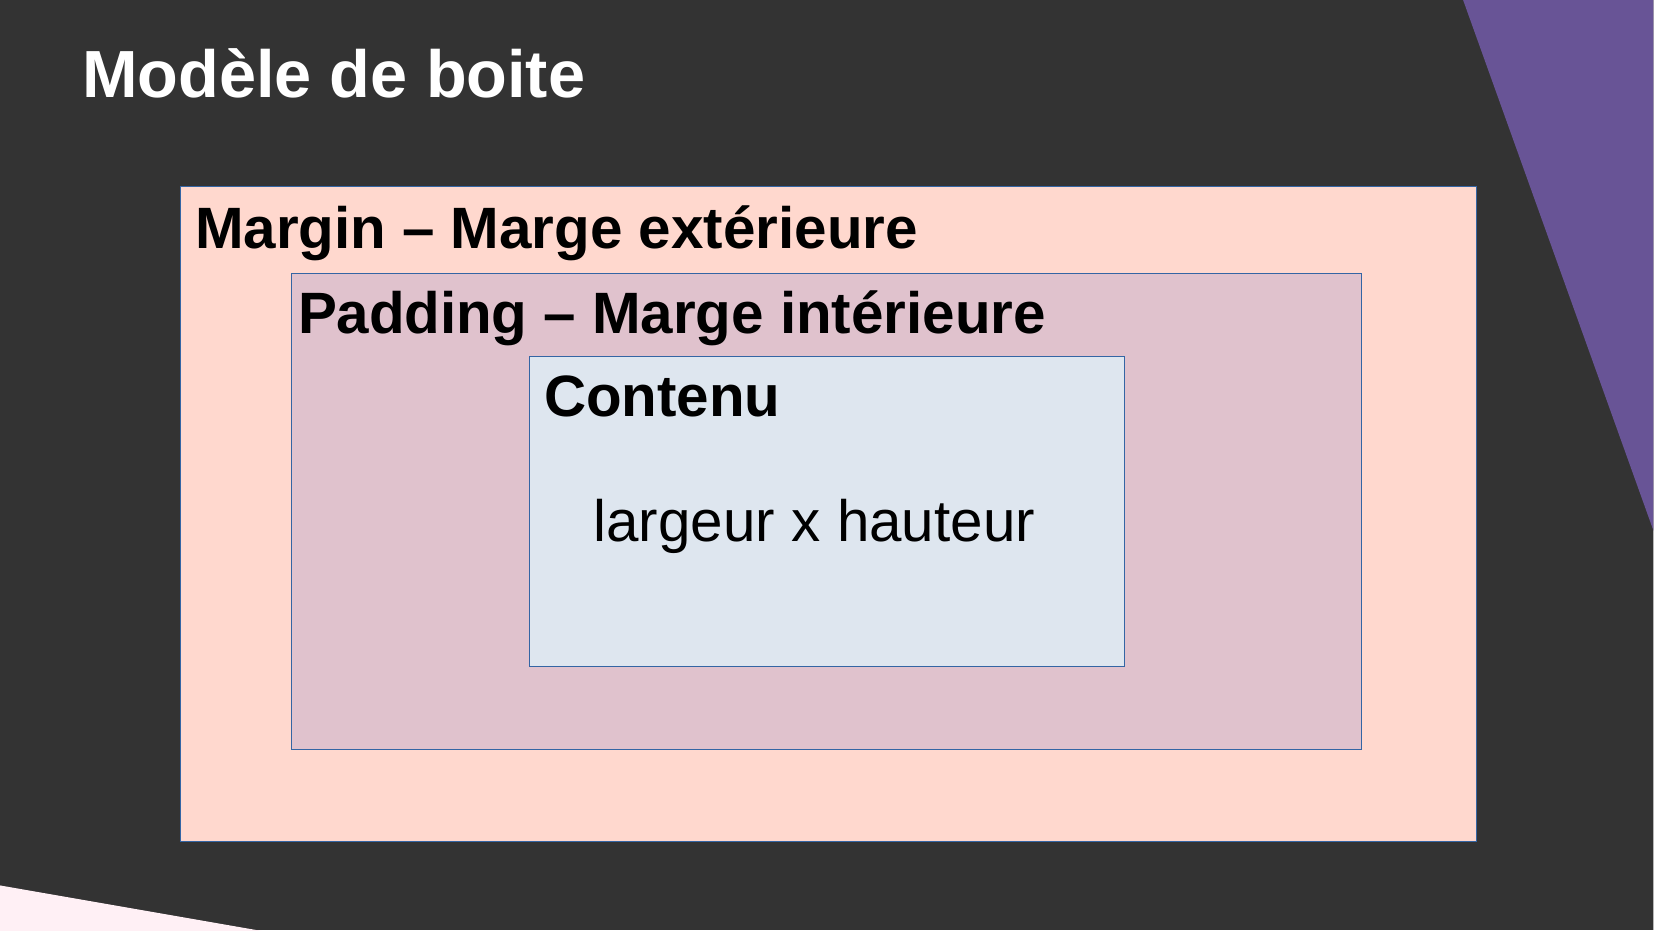

# Modèle de boite
Margin – Marge extérieure
Padding – Marge intérieure
Contenu
largeur x hauteur